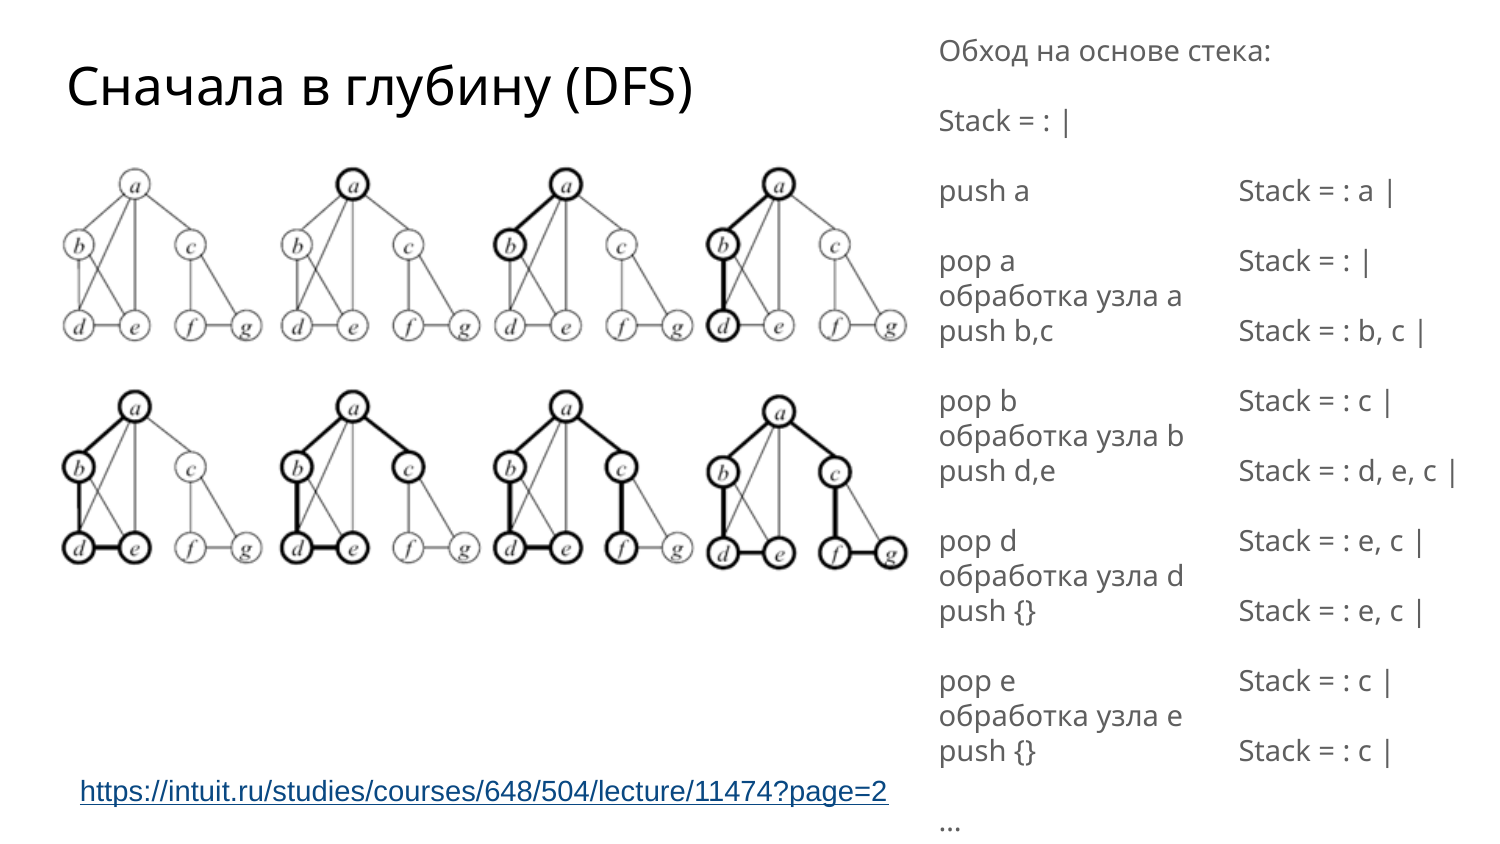

Обход на основе стека:
Stack = : |
push a			Stack = : a |
pop a			Stack = : |
обработка узла a
push b,c			Stack = : b, c |
pop b			Stack = : c |
обработка узла b
push d,e			Stack = : d, e, c |
pop d 			Stack = : e, c |
обработка узла d
push {}			Stack = : e, c |
pop e 			Stack = : c |
обработка узла e
push {}			Stack = : c |
…
# Сначала в глубину (DFS)
https://intuit.ru/studies/courses/648/504/lecture/11474?page=2